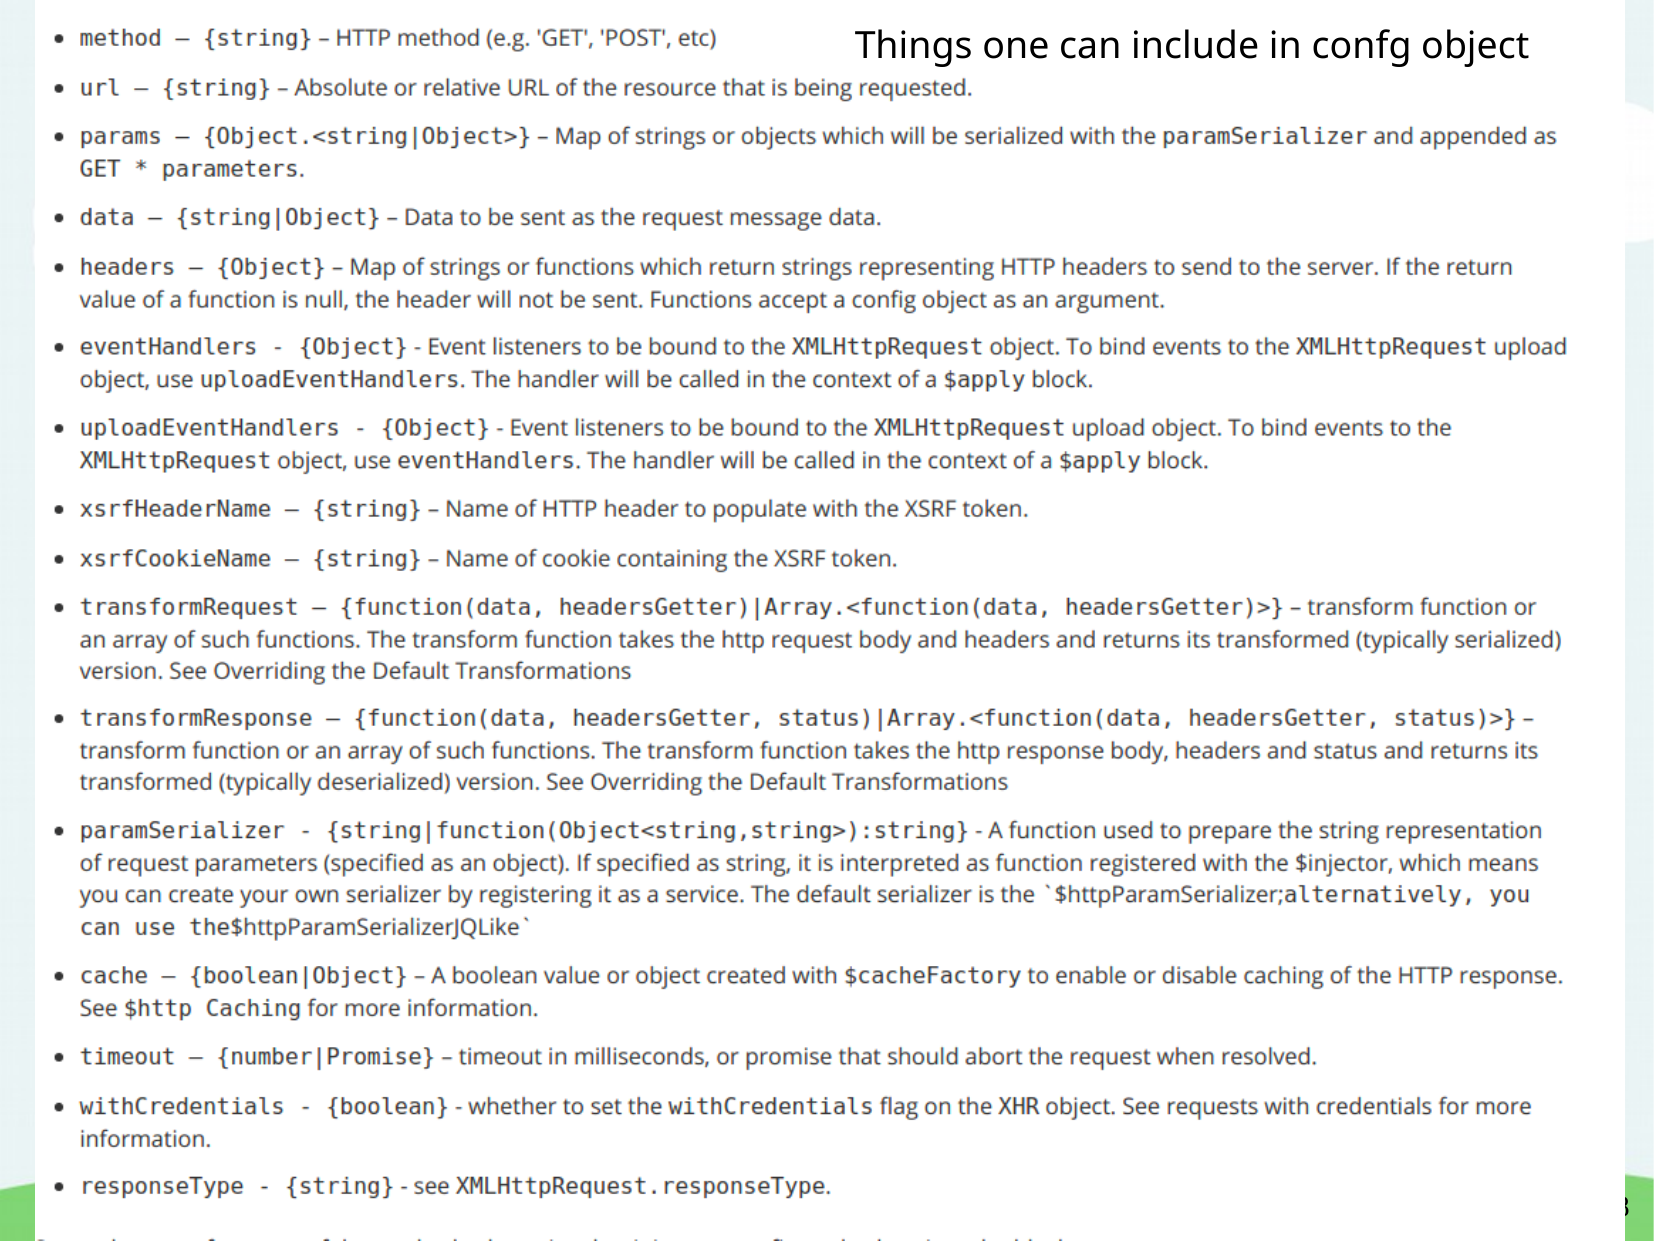

Things one can include in confg object
48